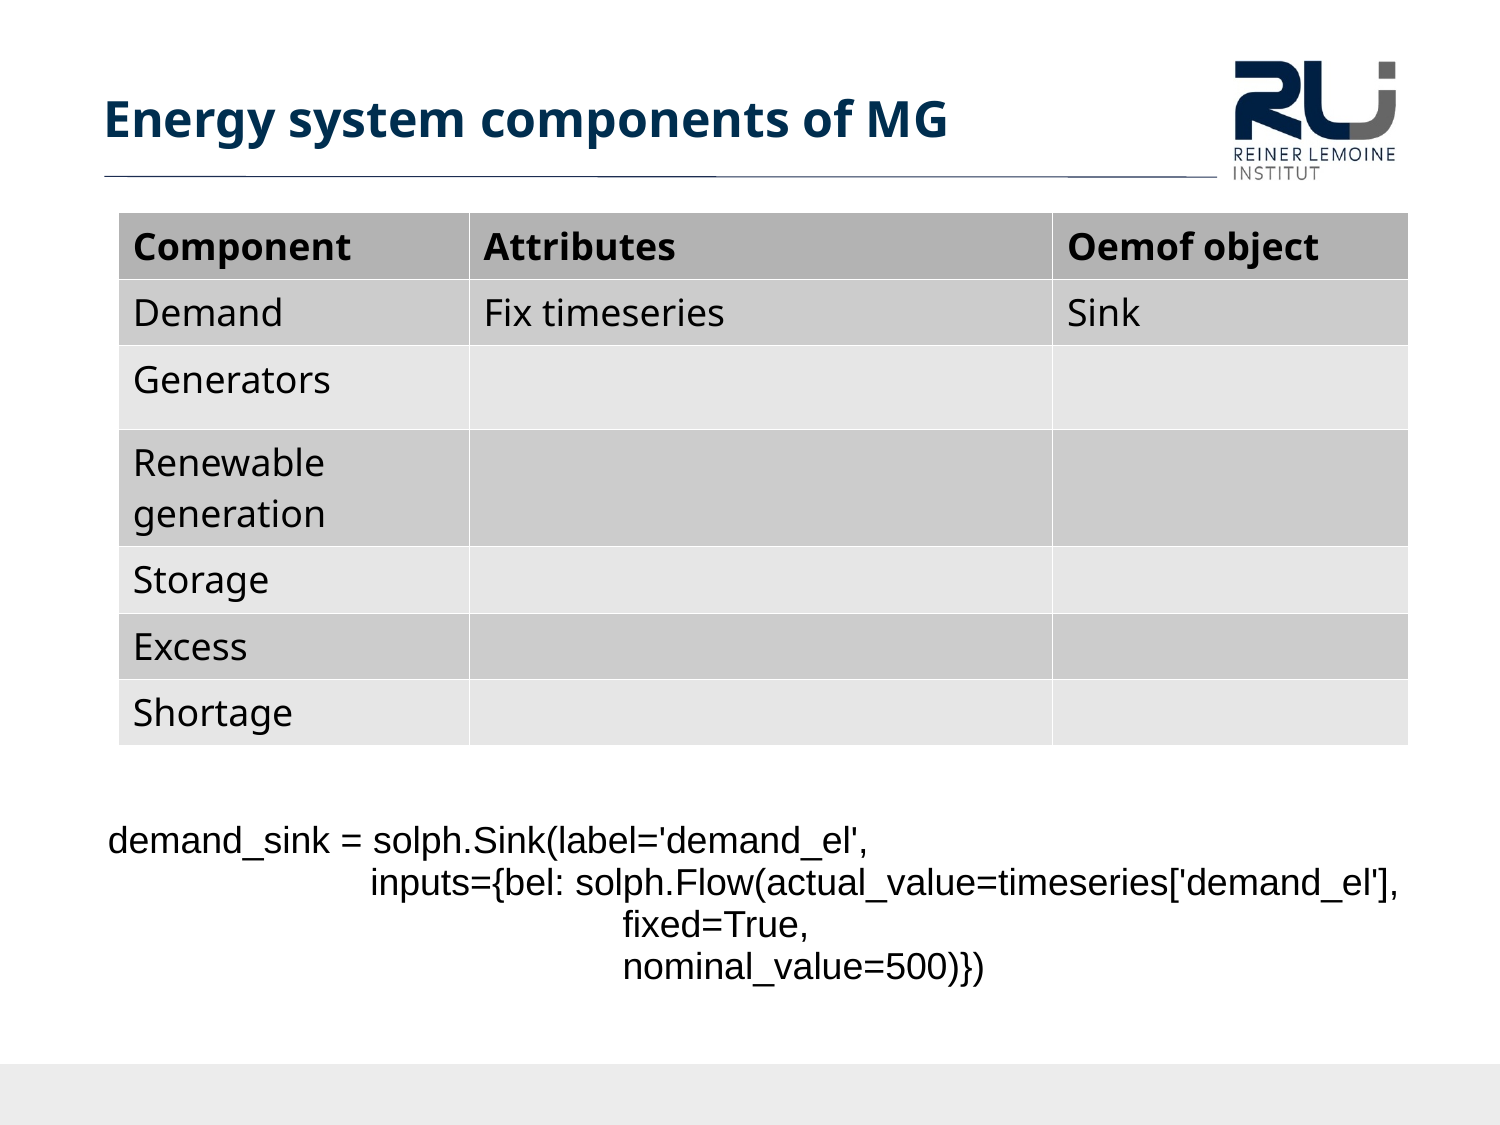

Energy system components of MG
| Component | Attributes | Oemof object |
| --- | --- | --- |
| Demand | Fix timeseries | Sink |
| Generators | | |
| Renewable generation | | |
| Storage | | |
| Excess | | |
| Shortage | | |
demand_sink = solph.Sink(label='demand_el',
 inputs={bel: solph.Flow(actual_value=timeseries['demand_el'],
 fixed=True,
 nominal_value=500)})